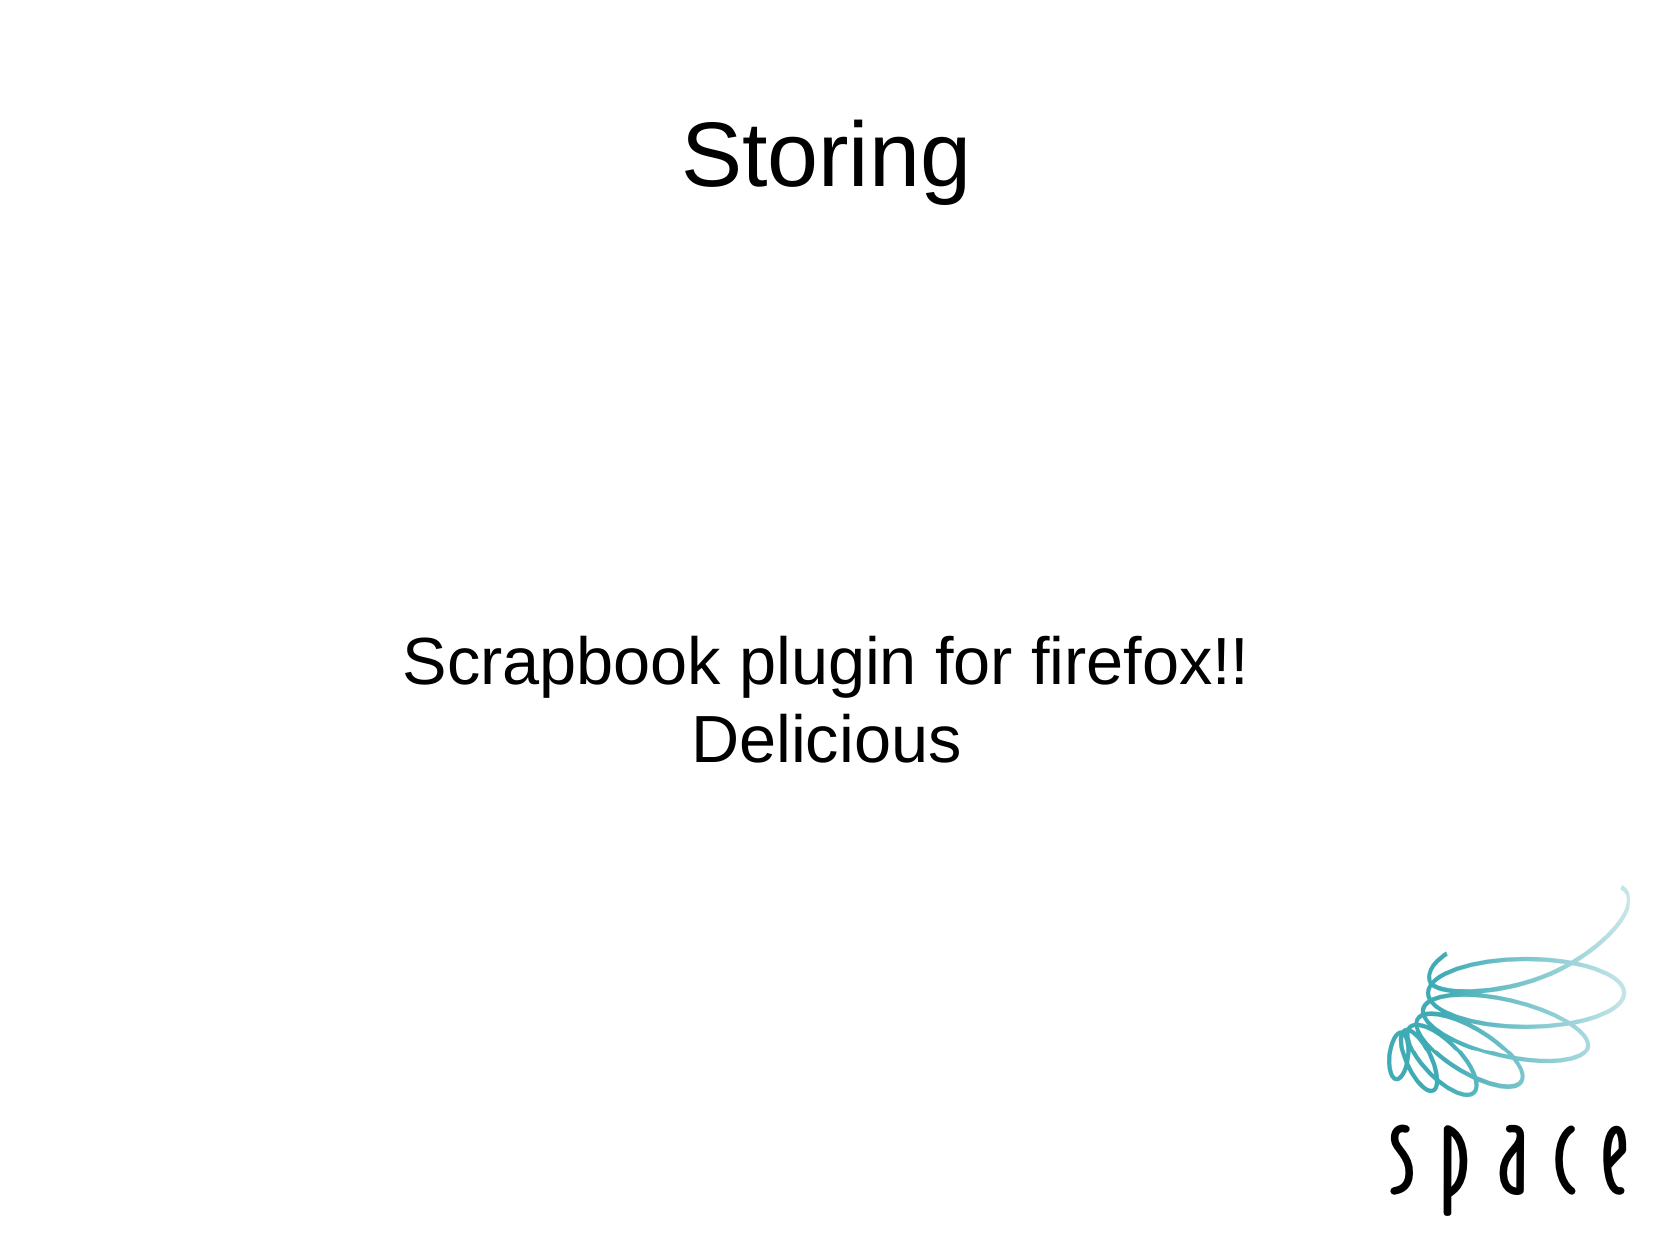

# Storing
Scrapbook plugin for firefox!!
Delicious